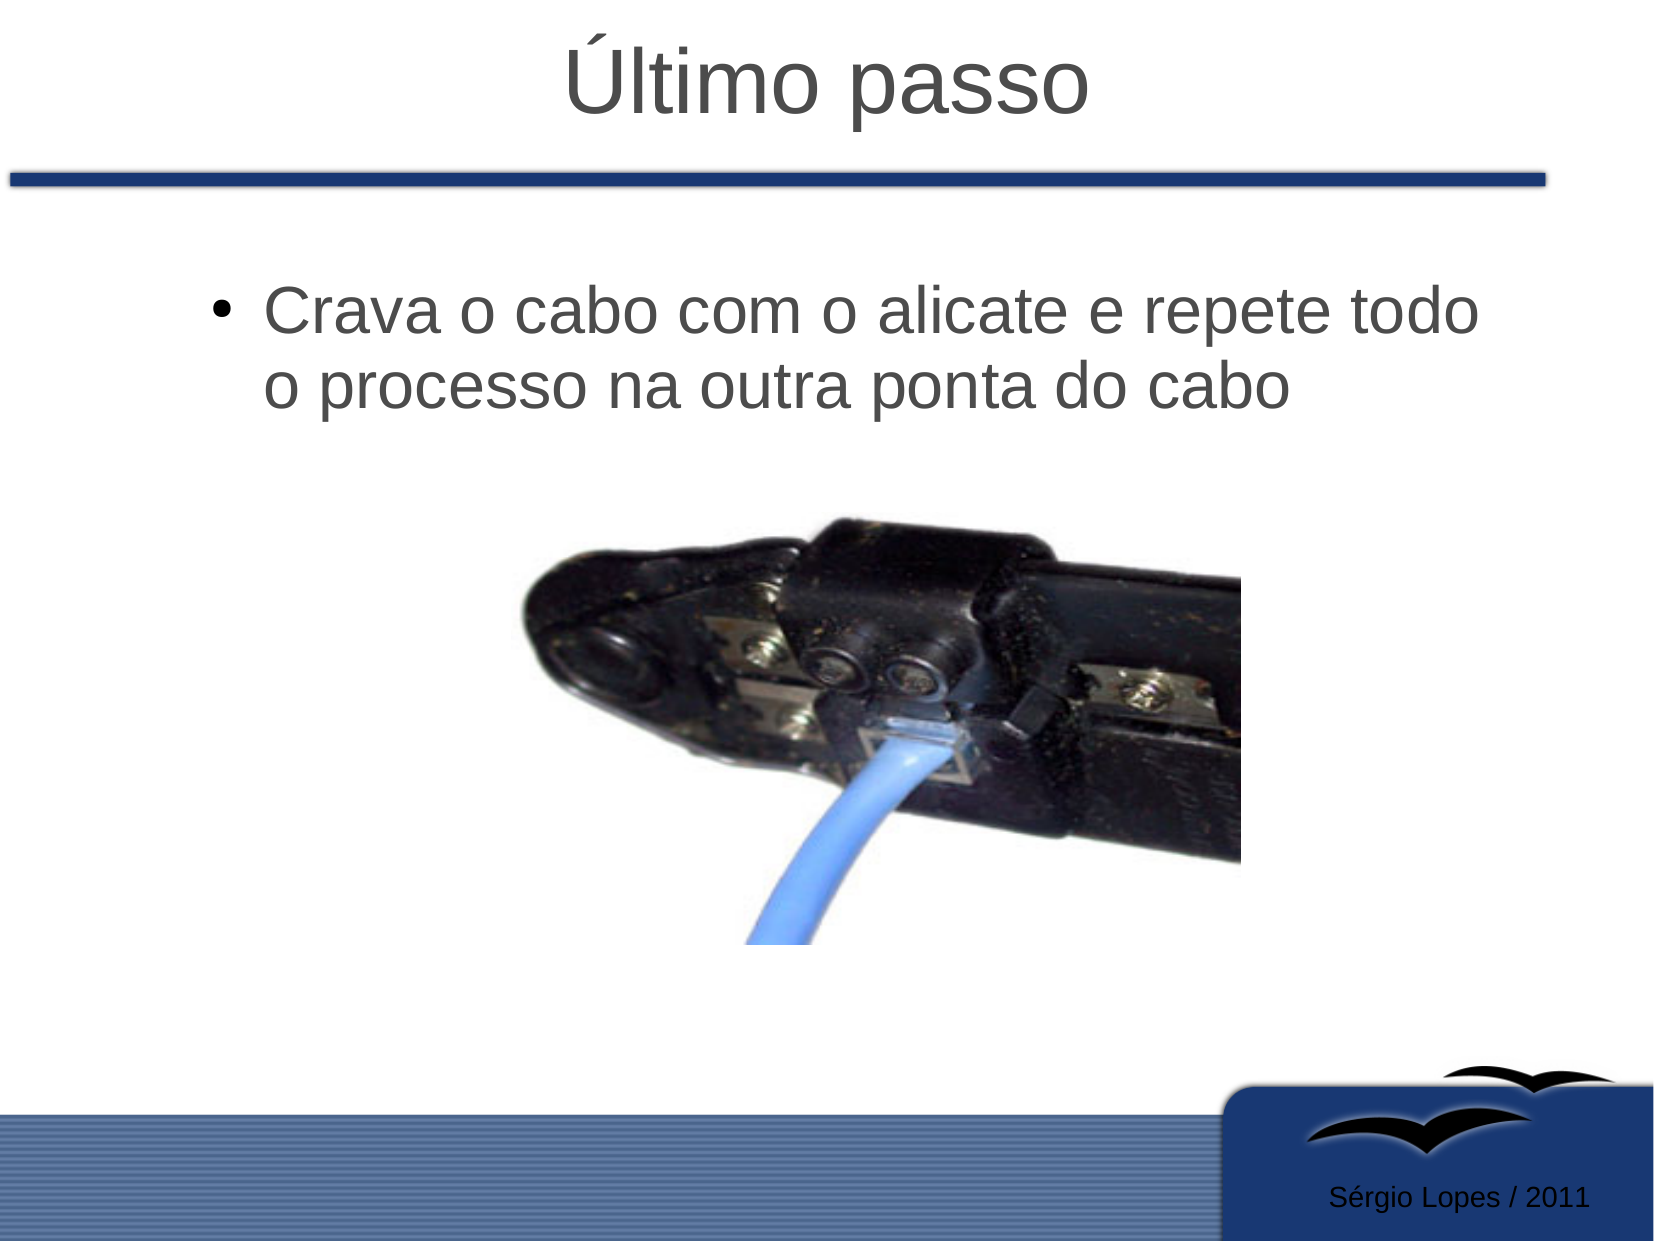

# Último passo
Crava o cabo com o alicate e repete todo o processo na outra ponta do cabo
Sérgio Lopes / 2011